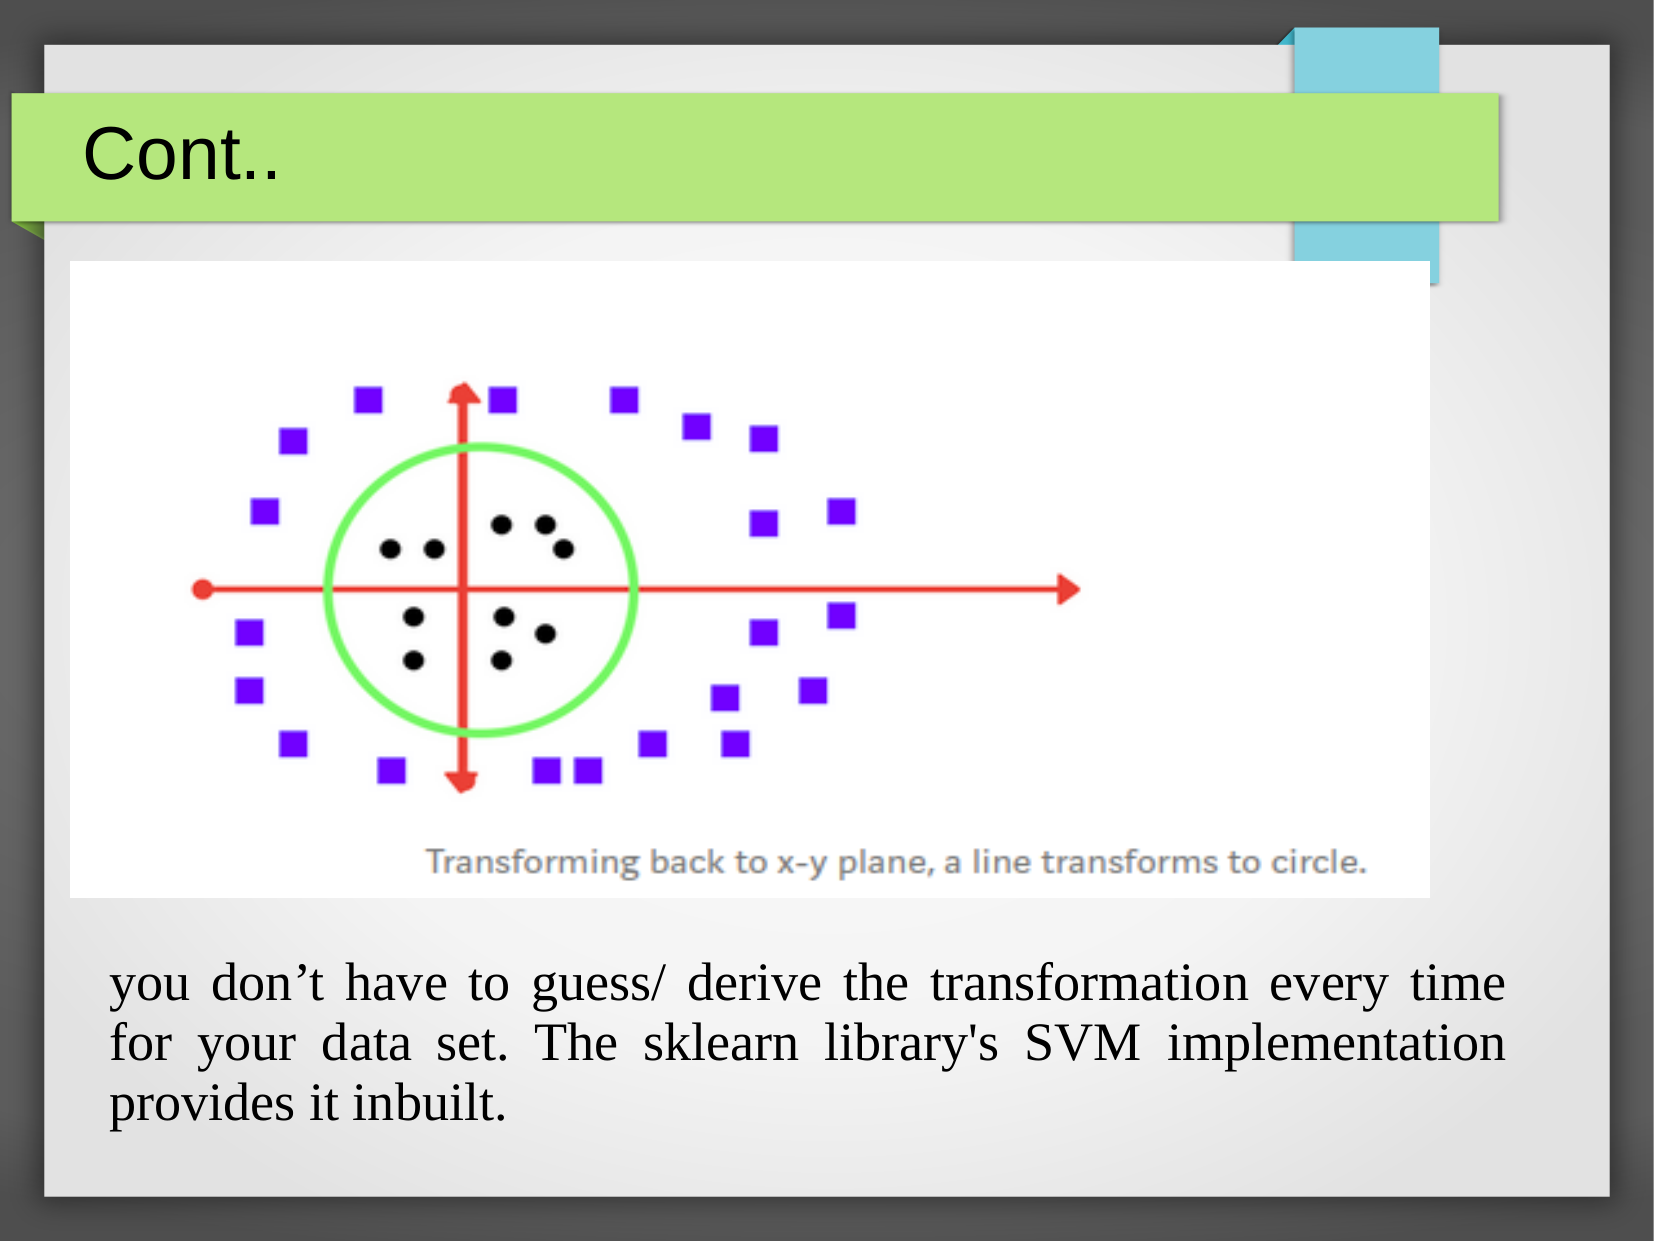

# Cont..
you don’t have to guess/ derive the transformation every time for your data set. The sklearn library's SVM implementation provides it inbuilt.